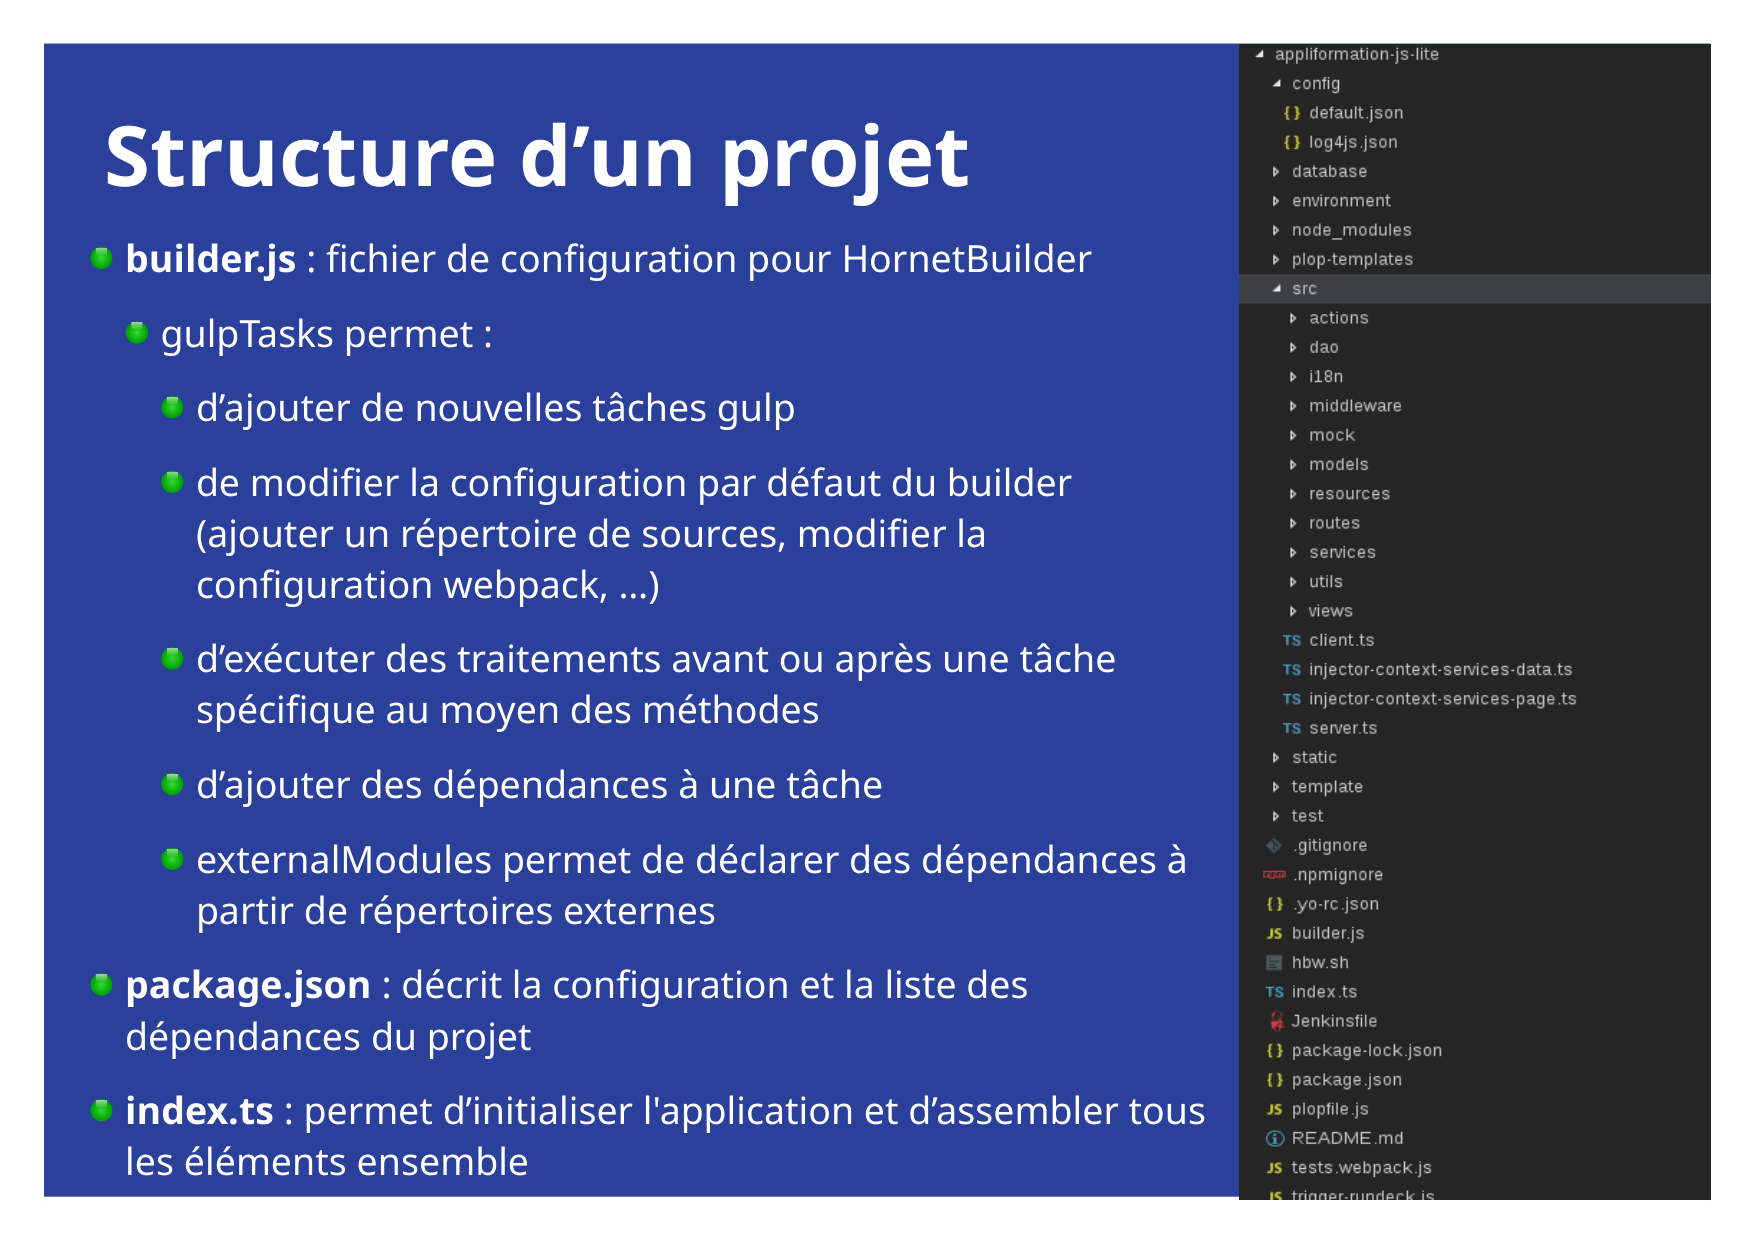

# Structure d’un projet
builder.js : fichier de configuration pour HornetBuilder
gulpTasks permet :
d’ajouter de nouvelles tâches gulp
de modifier la configuration par défaut du builder (ajouter un répertoire de sources, modifier la configuration webpack, …)
d’exécuter des traitements avant ou après une tâche spécifique au moyen des méthodes
d’ajouter des dépendances à une tâche
externalModules permet de déclarer des dépendances à partir de répertoires externes
package.json : décrit la configuration et la liste des dépendances du projet
index.ts : permet d’initialiser l'application et d’assembler tous les éléments ensemble